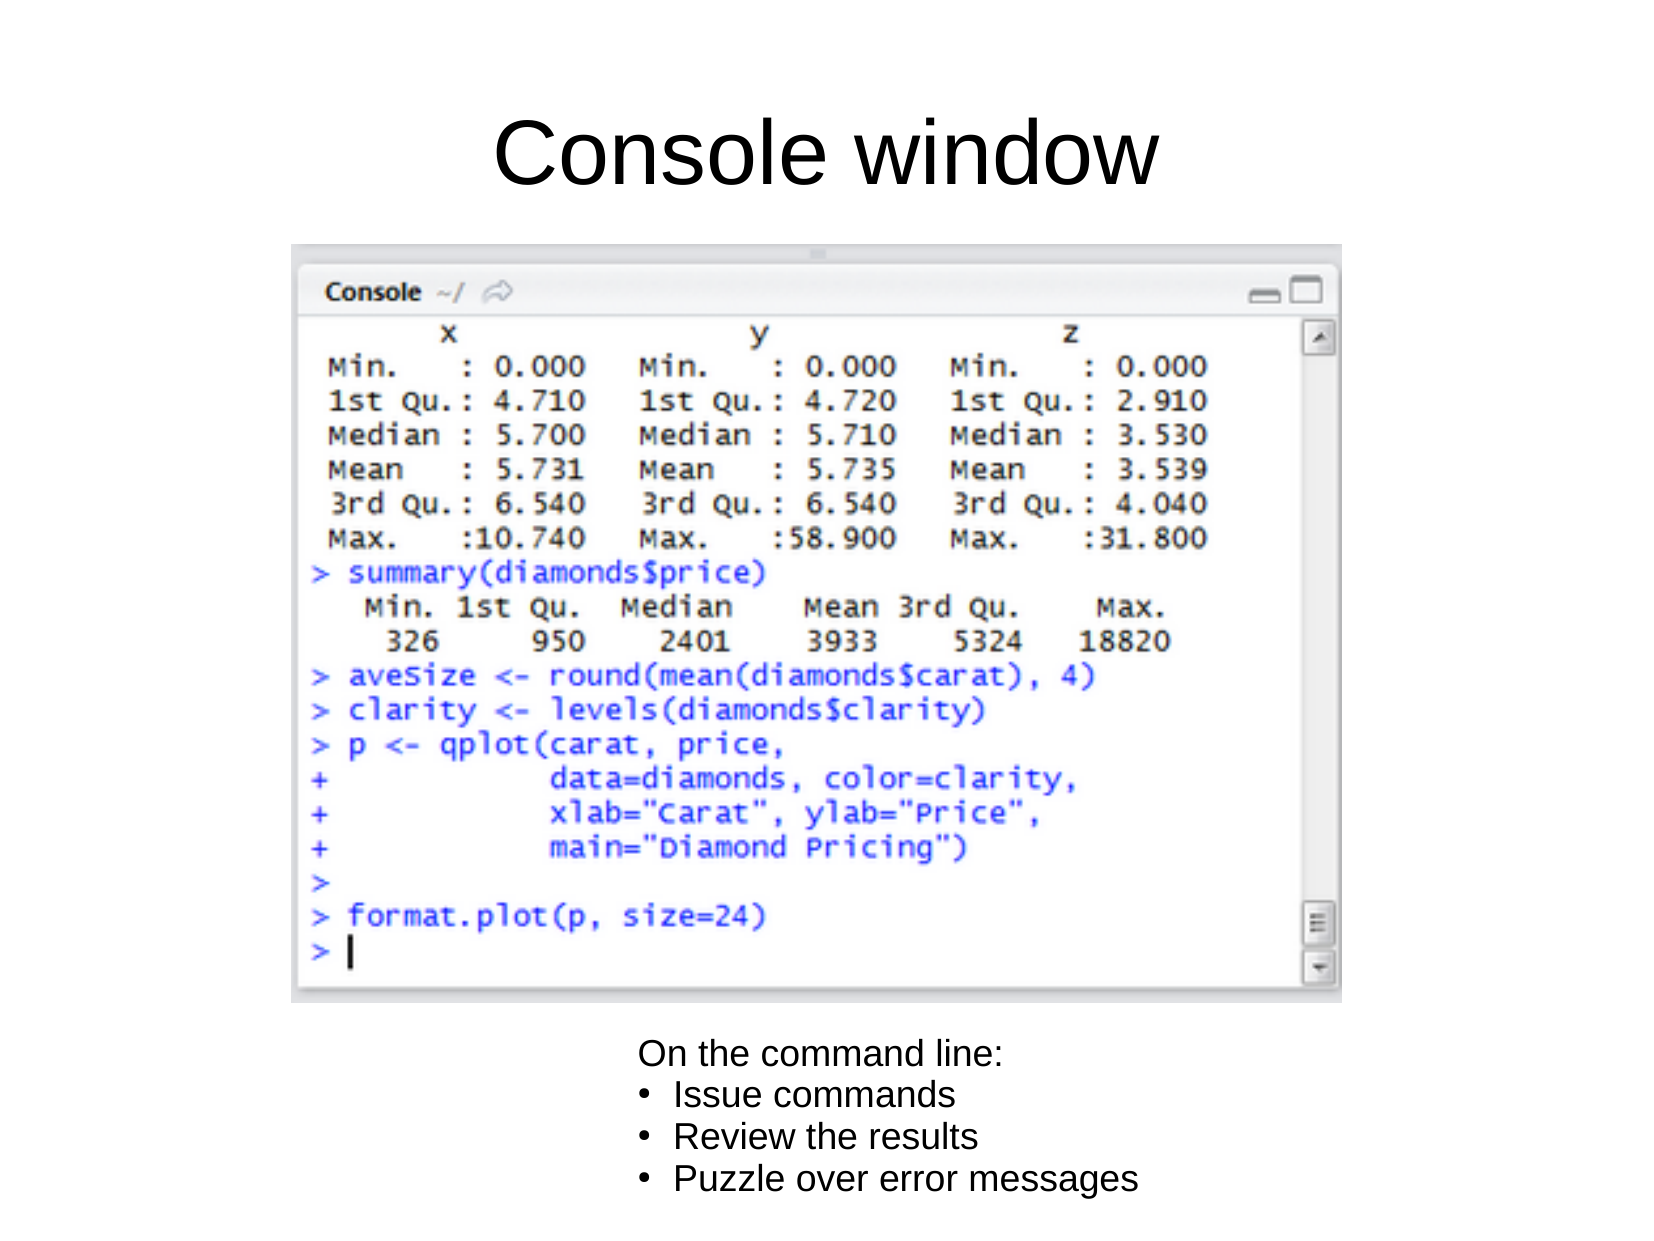

# Console window
On the command line:
Issue commands
Review the results
Puzzle over error messages